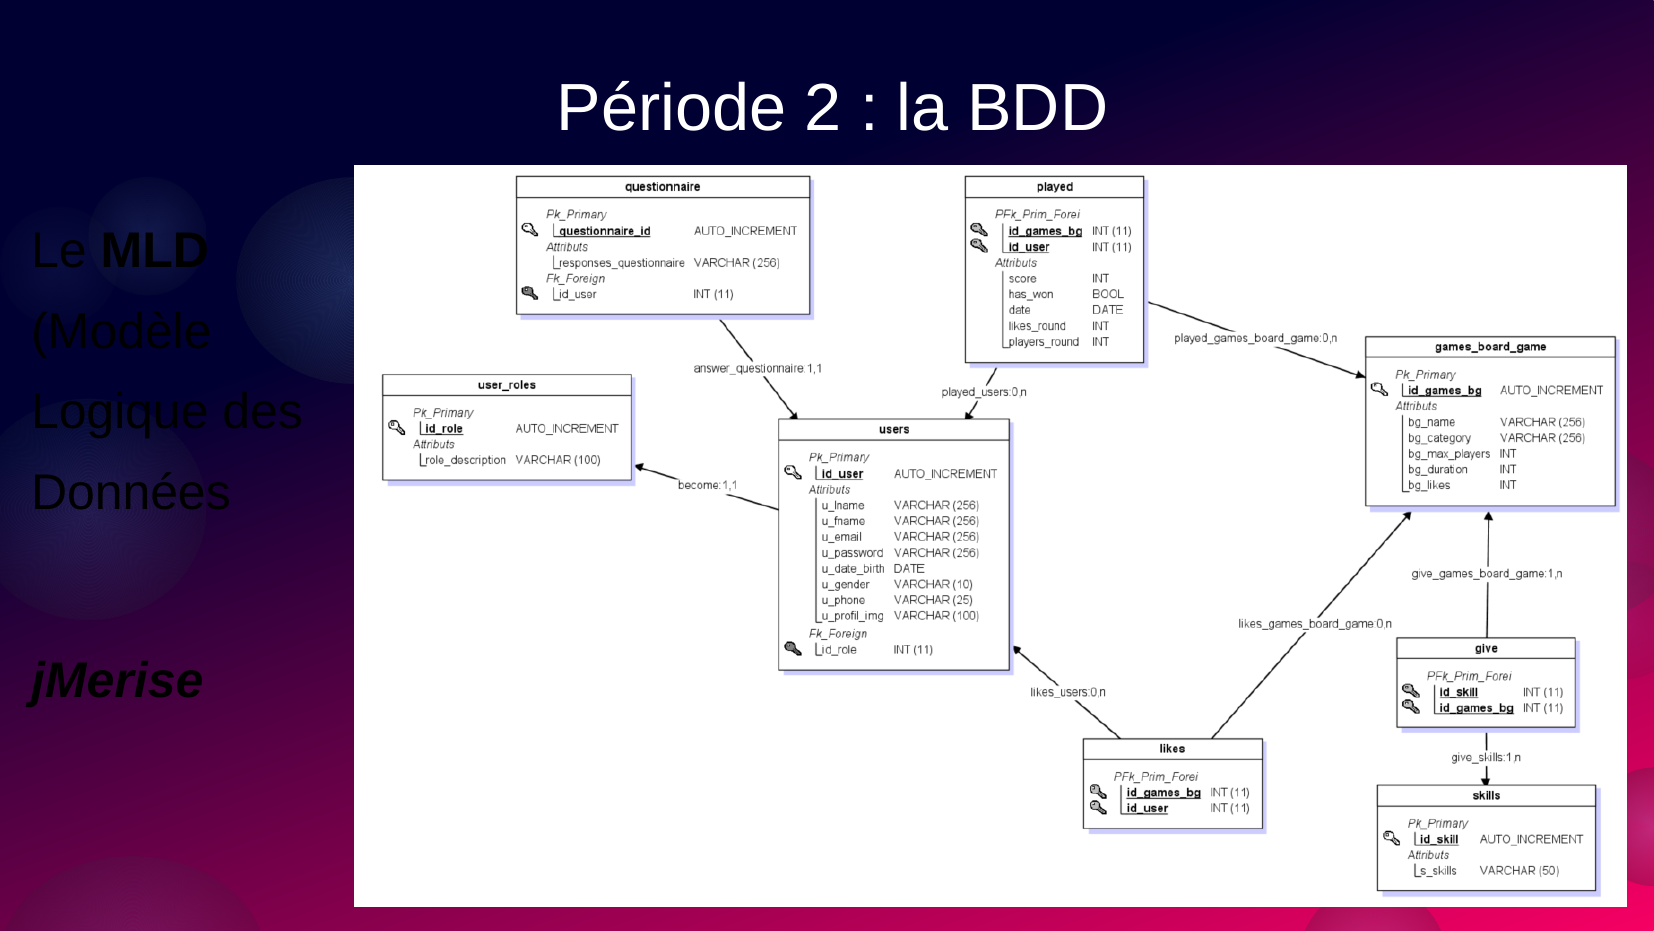

# Période 2 : la BDD
Le MLD
(Modèle
Logique des
Données
jMerise